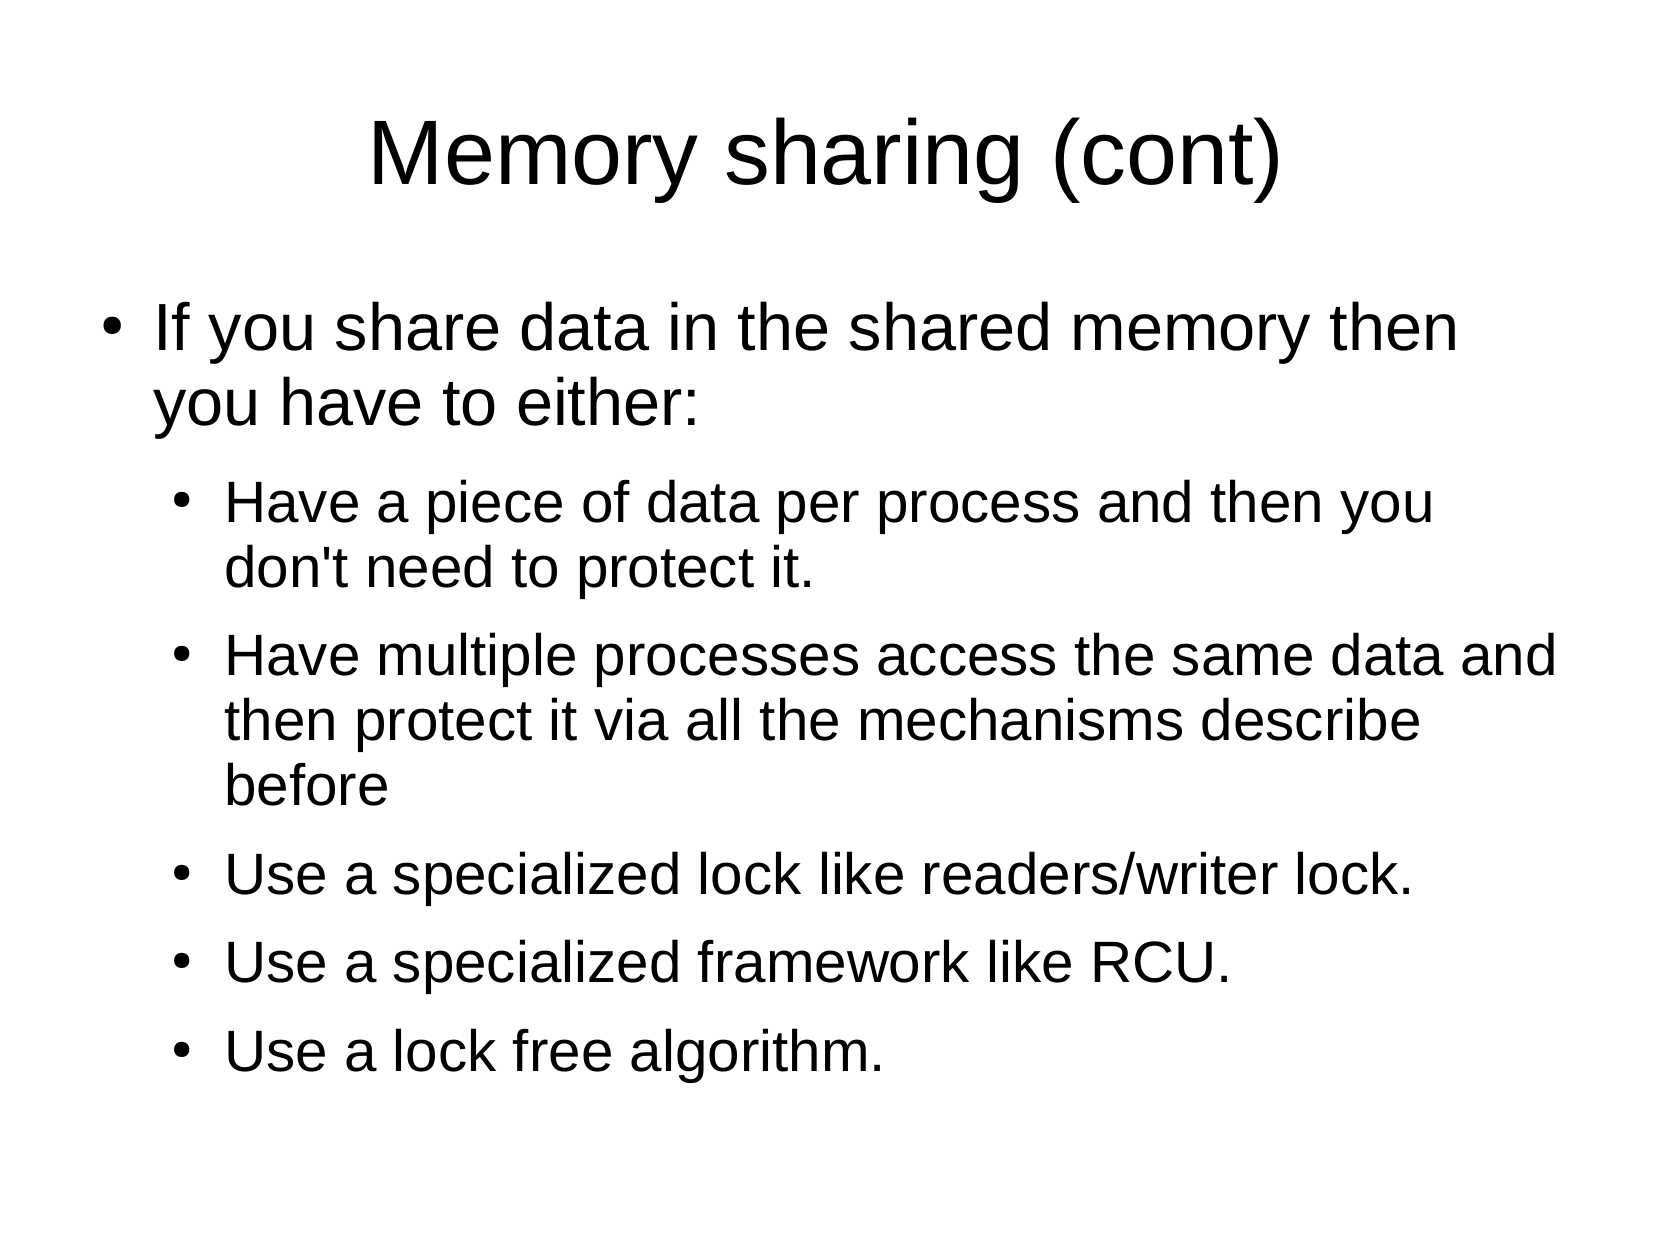

# Memory sharing (cont)
If you share data in the shared memory then you have to either:
Have a piece of data per process and then you don't need to protect it.
Have multiple processes access the same data and then protect it via all the mechanisms describe before
Use a specialized lock like readers/writer lock.
Use a specialized framework like RCU.
Use a lock free algorithm.